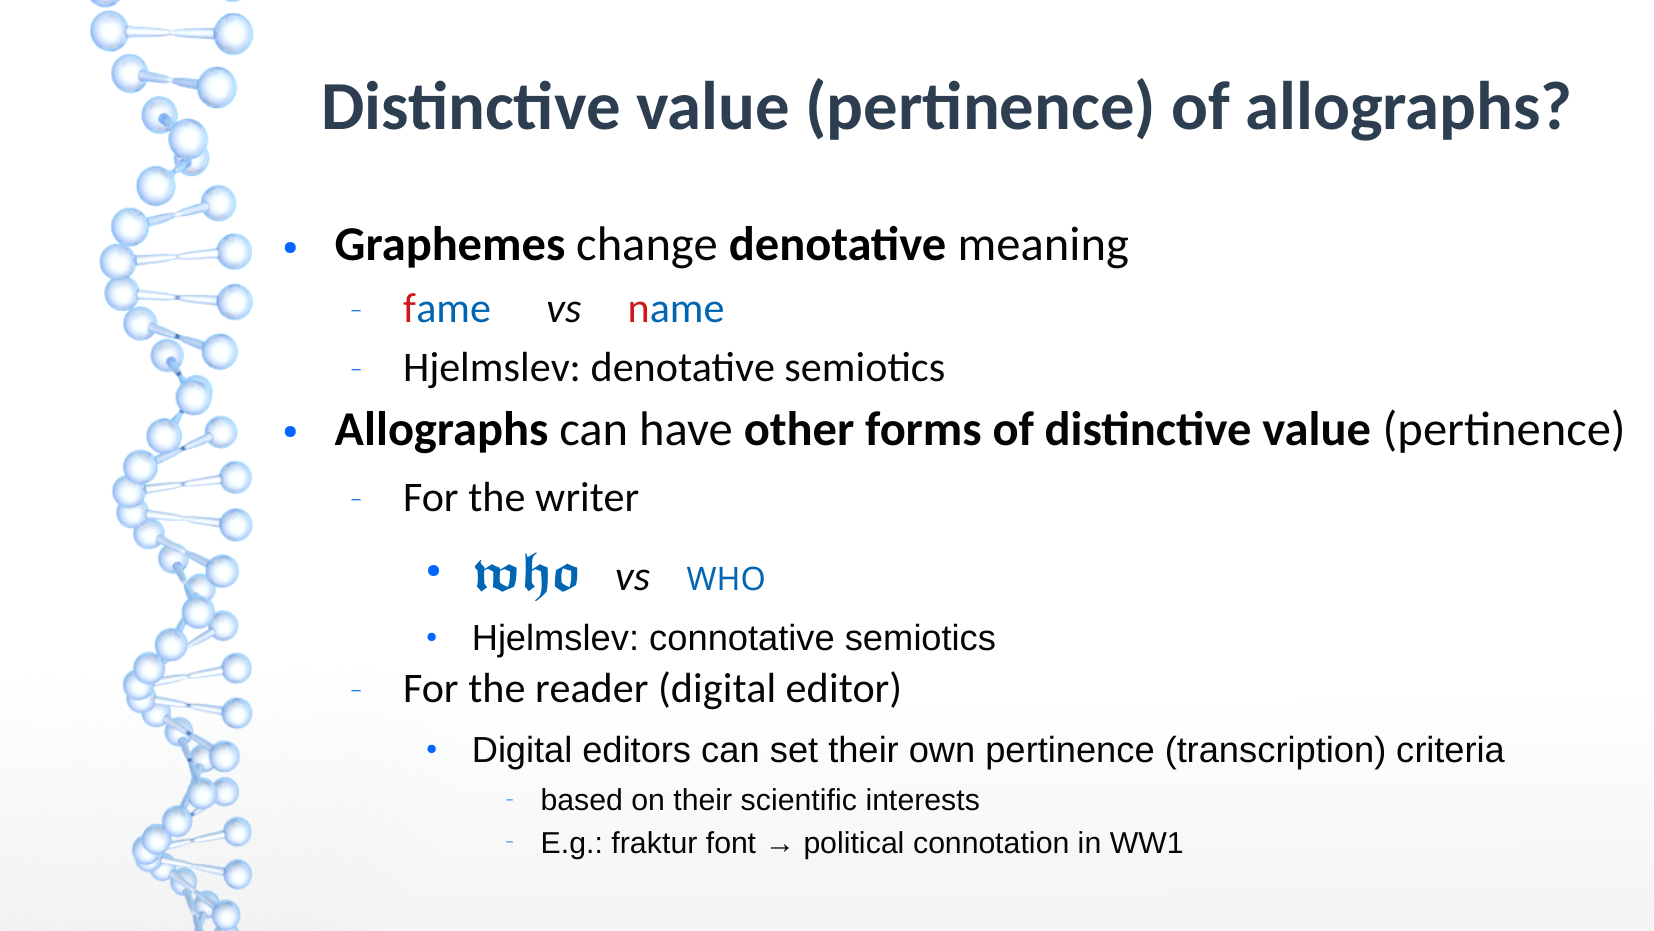

# Distinctive value (pertinence) of allographs?
Graphemes change denotative meaning
fame 	vs	 name
Hjelmslev: denotative semiotics
Allographs can have other forms of distinctive value (pertinence)
For the writer
𝖜𝖍𝖔 	vs 	who
Hjelmslev: connotative semiotics
For the reader (digital editor)
Digital editors can set their own pertinence (transcription) criteria
based on their scientific interests
E.g.: fraktur font → political connotation in WW1